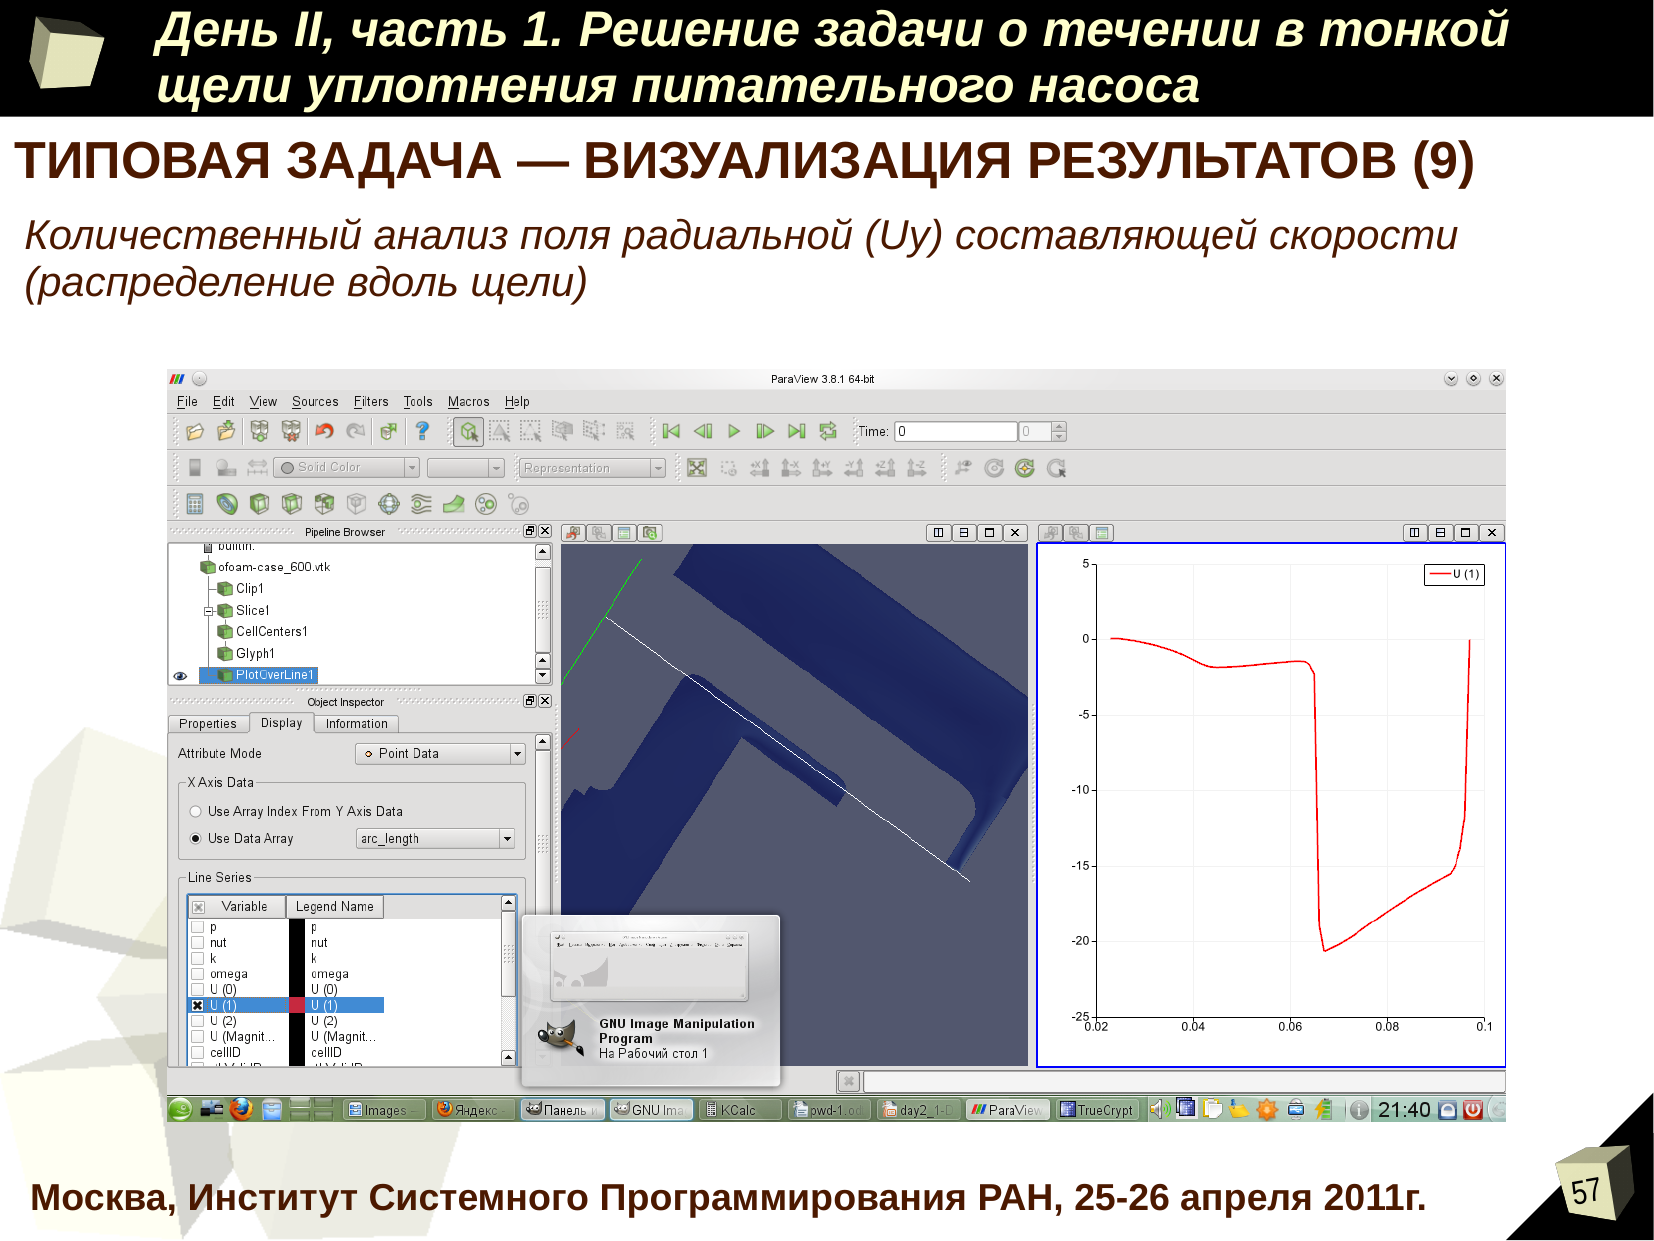

ТИПОВАЯ ЗАДАЧА — ВИЗУАЛИЗАЦИЯ РЕЗУЛЬТАТОВ (9)
Количественный анализ поля радиальной (Uy) составляющей скорости (распределение вдоль щели)